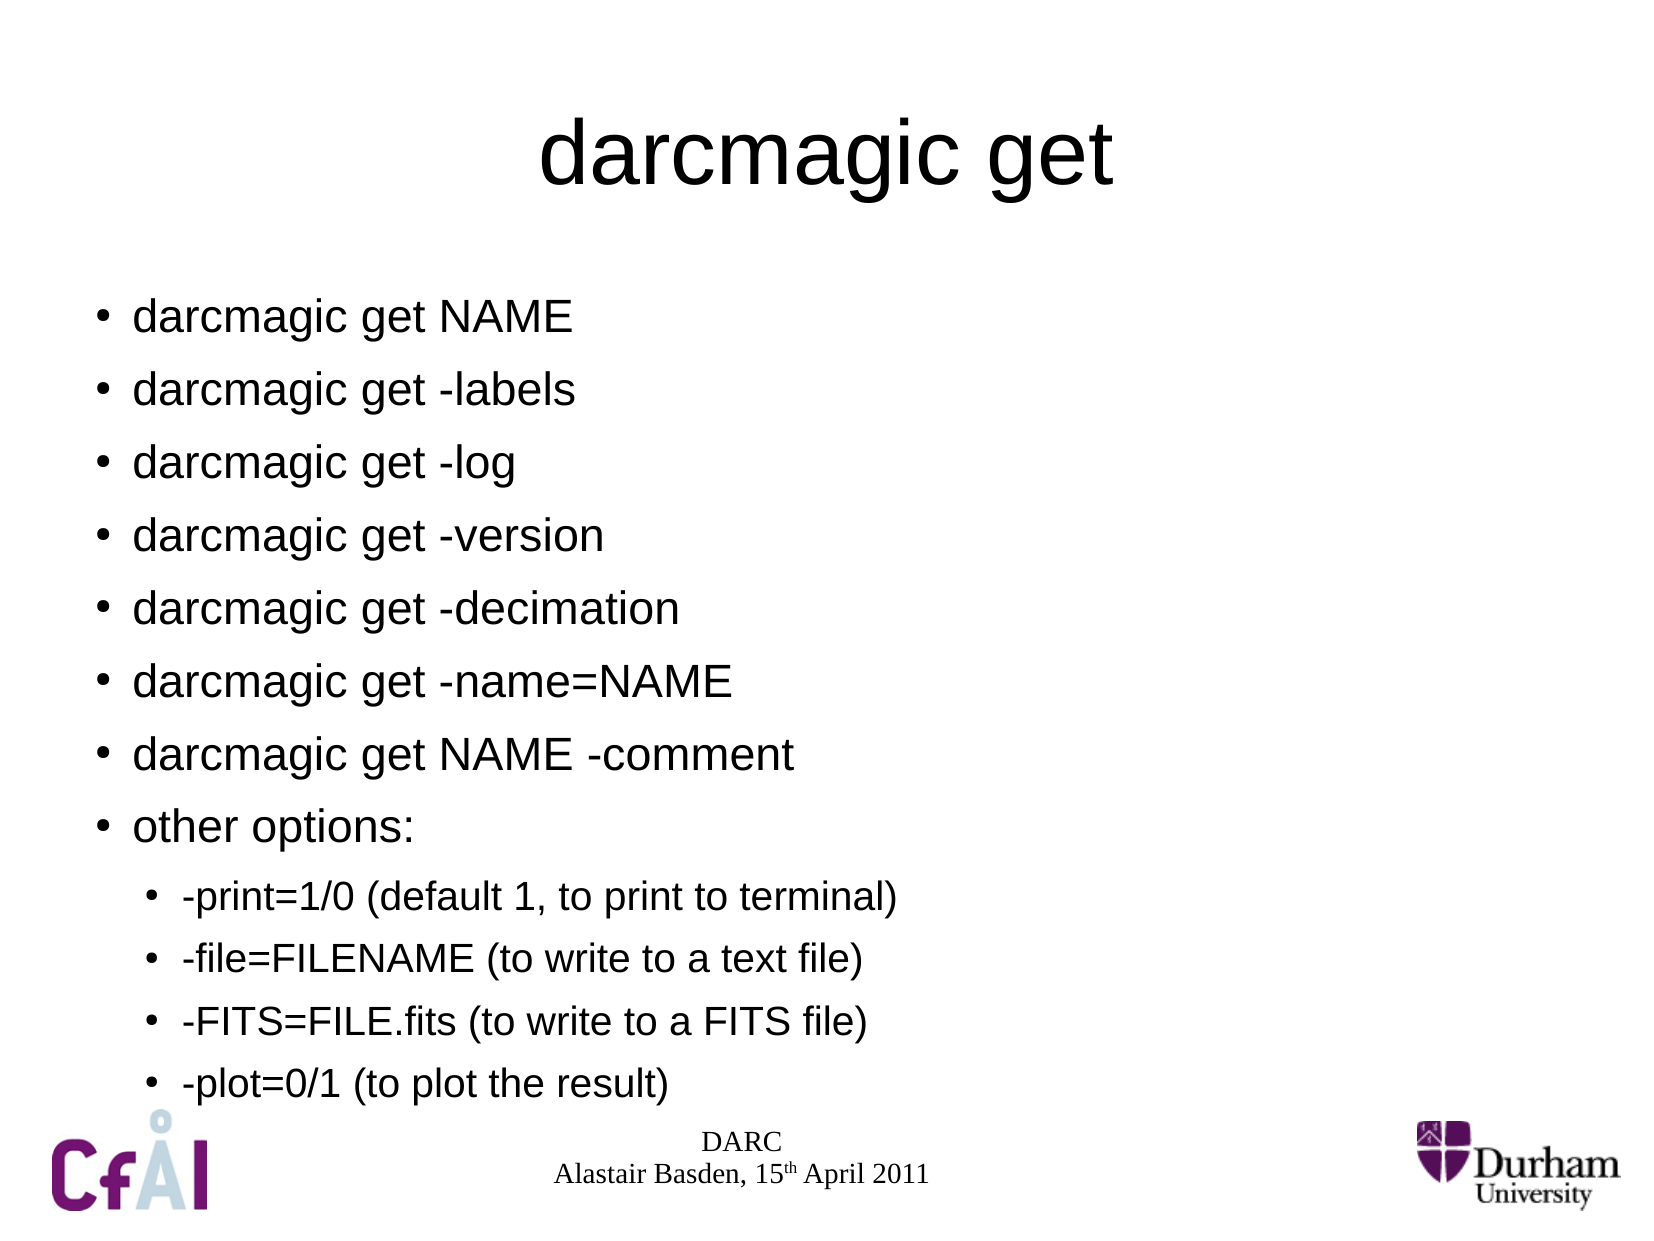

# darcmagic get
darcmagic get NAME
darcmagic get -labels
darcmagic get -log
darcmagic get -version
darcmagic get -decimation
darcmagic get -name=NAME
darcmagic get NAME -comment
other options:
-print=1/0 (default 1, to print to terminal)
-file=FILENAME (to write to a text file)
-FITS=FILE.fits (to write to a FITS file)
-plot=0/1 (to plot the result)